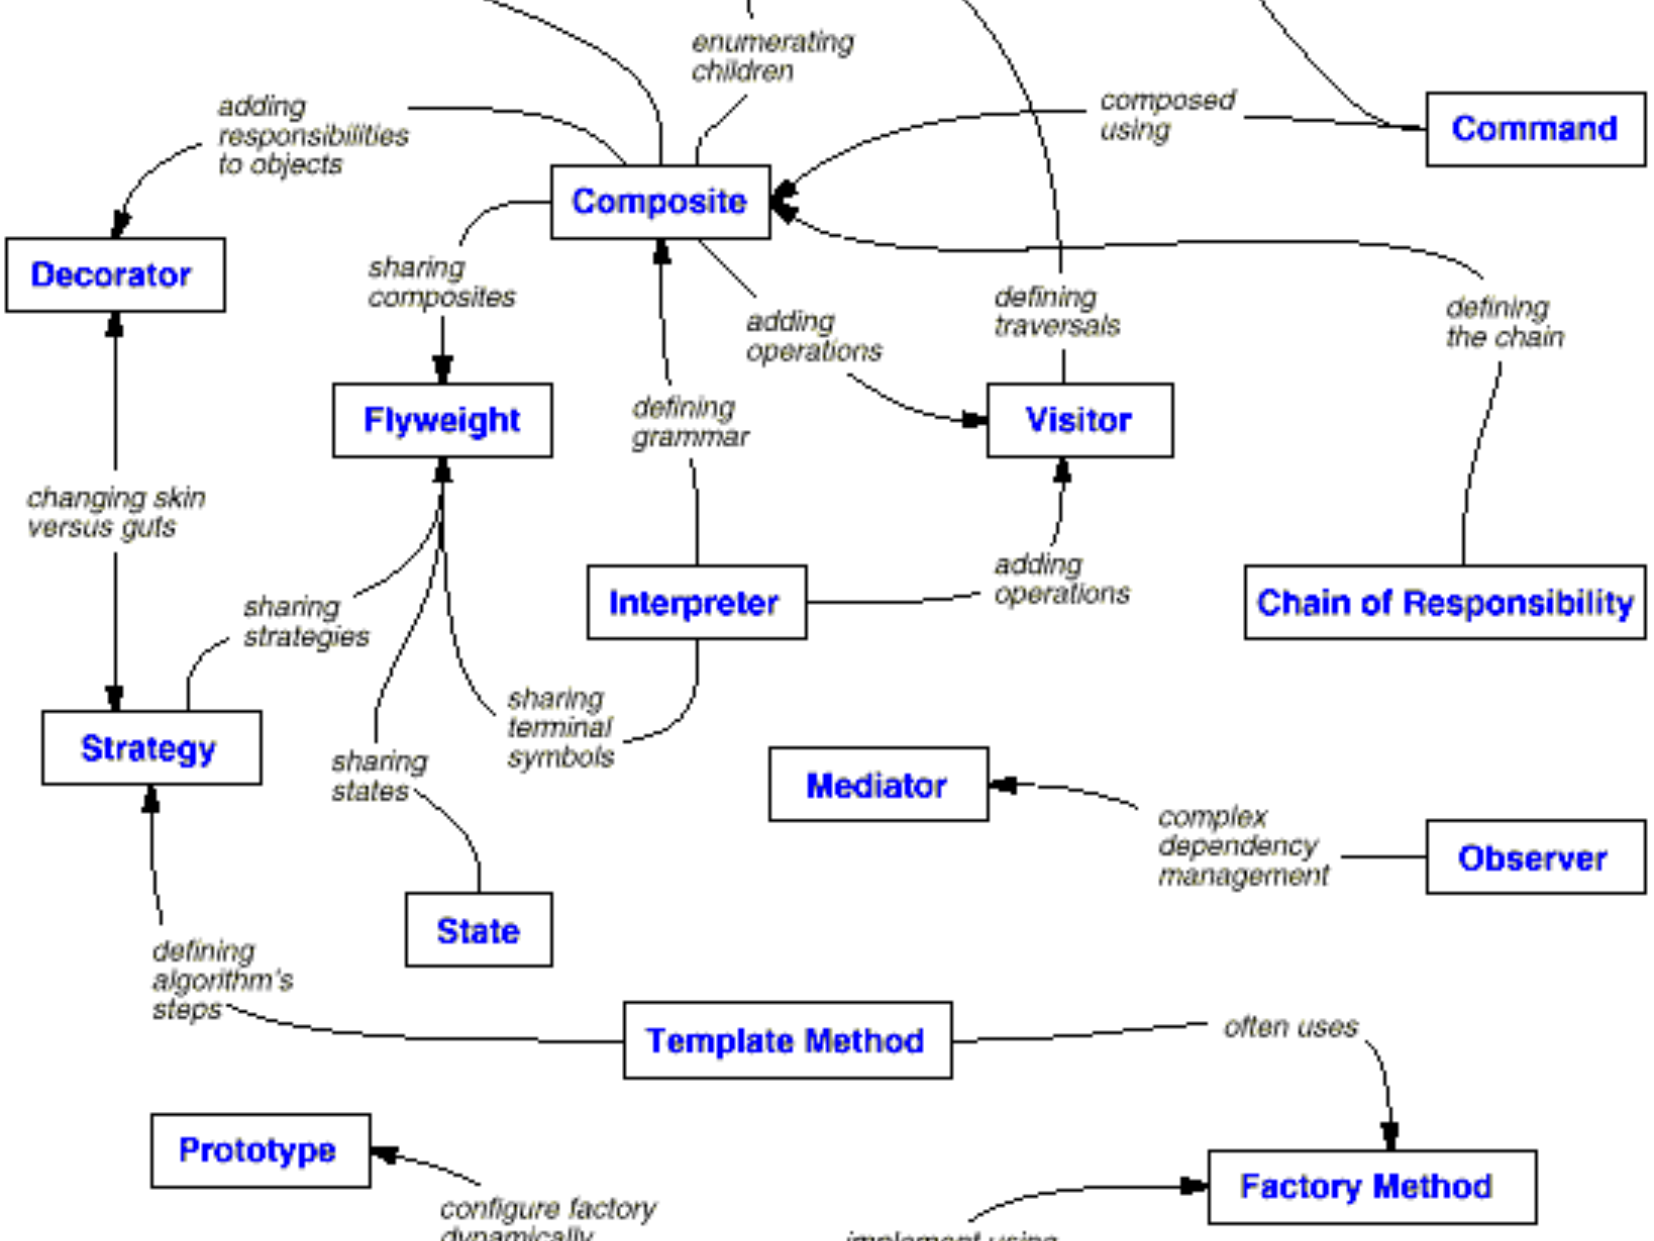

# Design Pattern Map
Advanced Design and Programming
© 2018 Dirk Riehle - All Rights Reserved
22